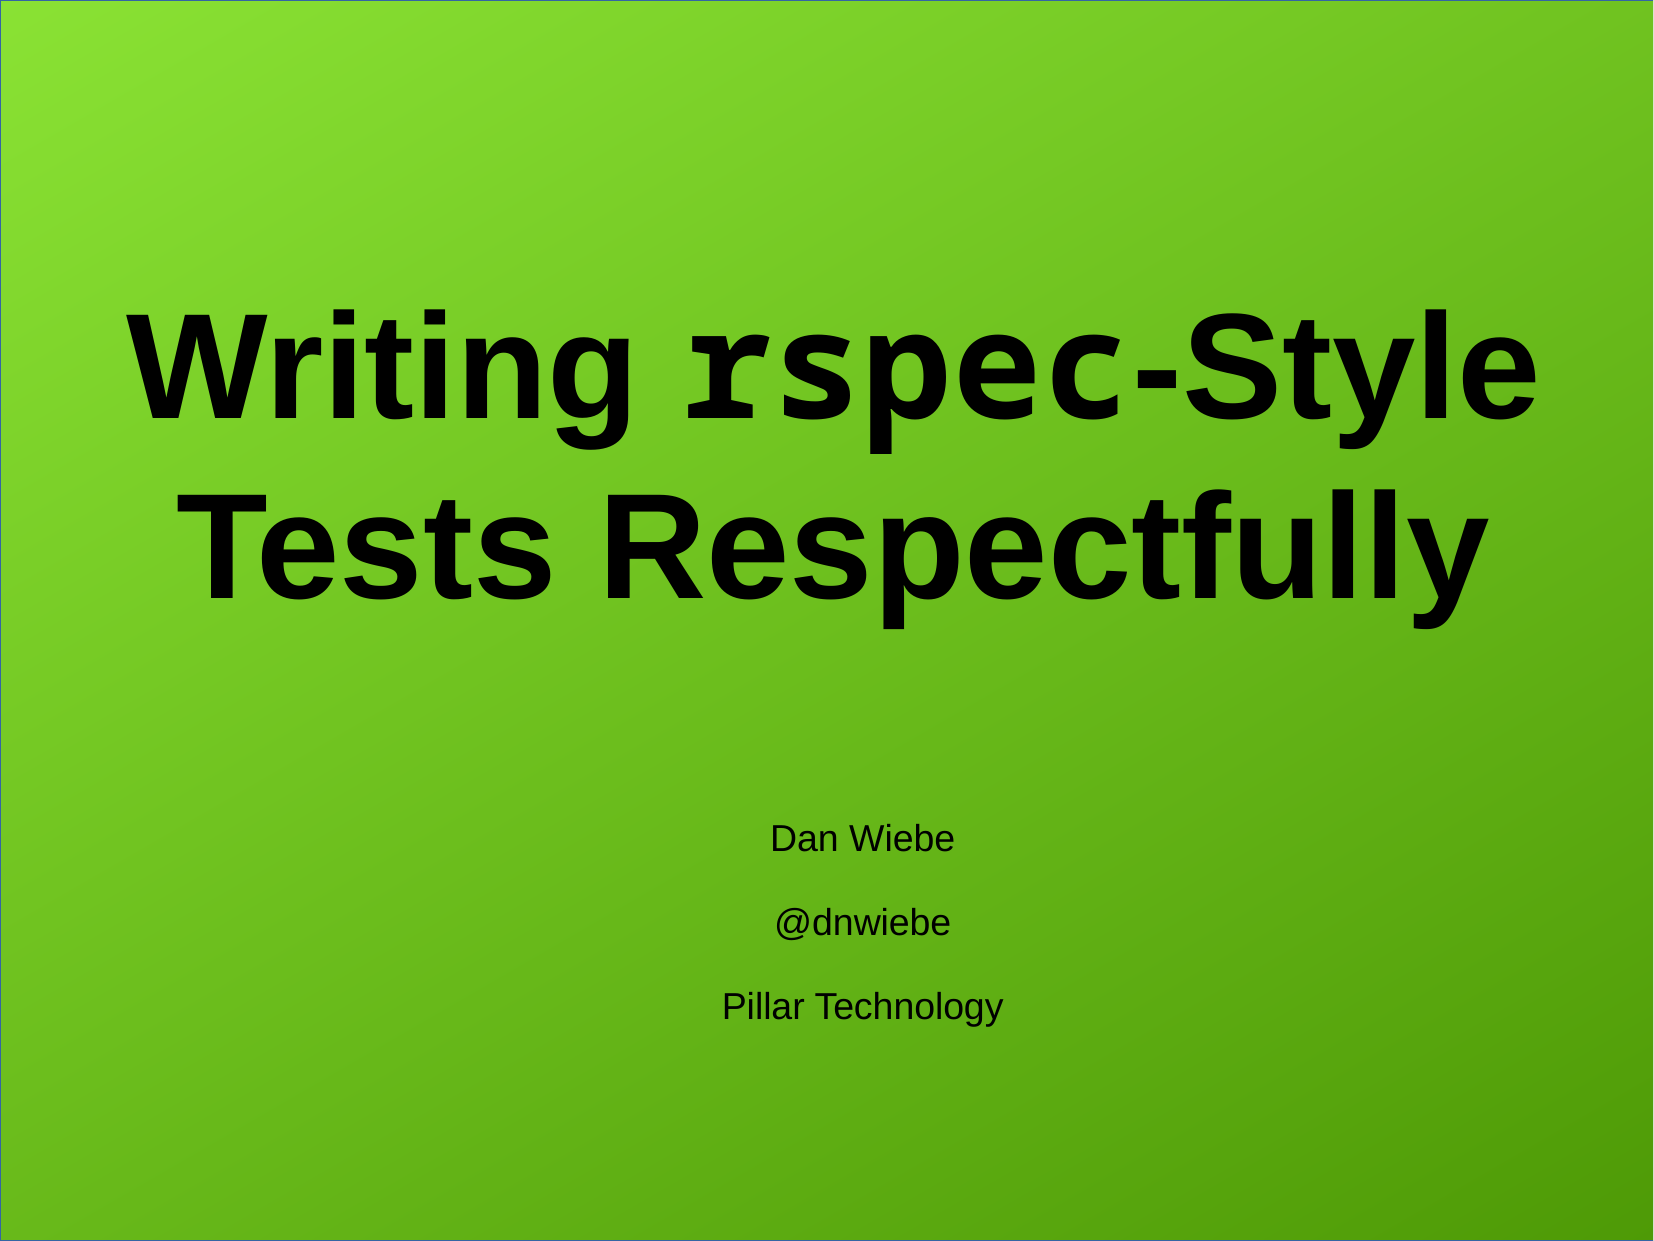

Writing rspec-Style Tests Respectfully
Dan Wiebe
@dnwiebe
Pillar Technology